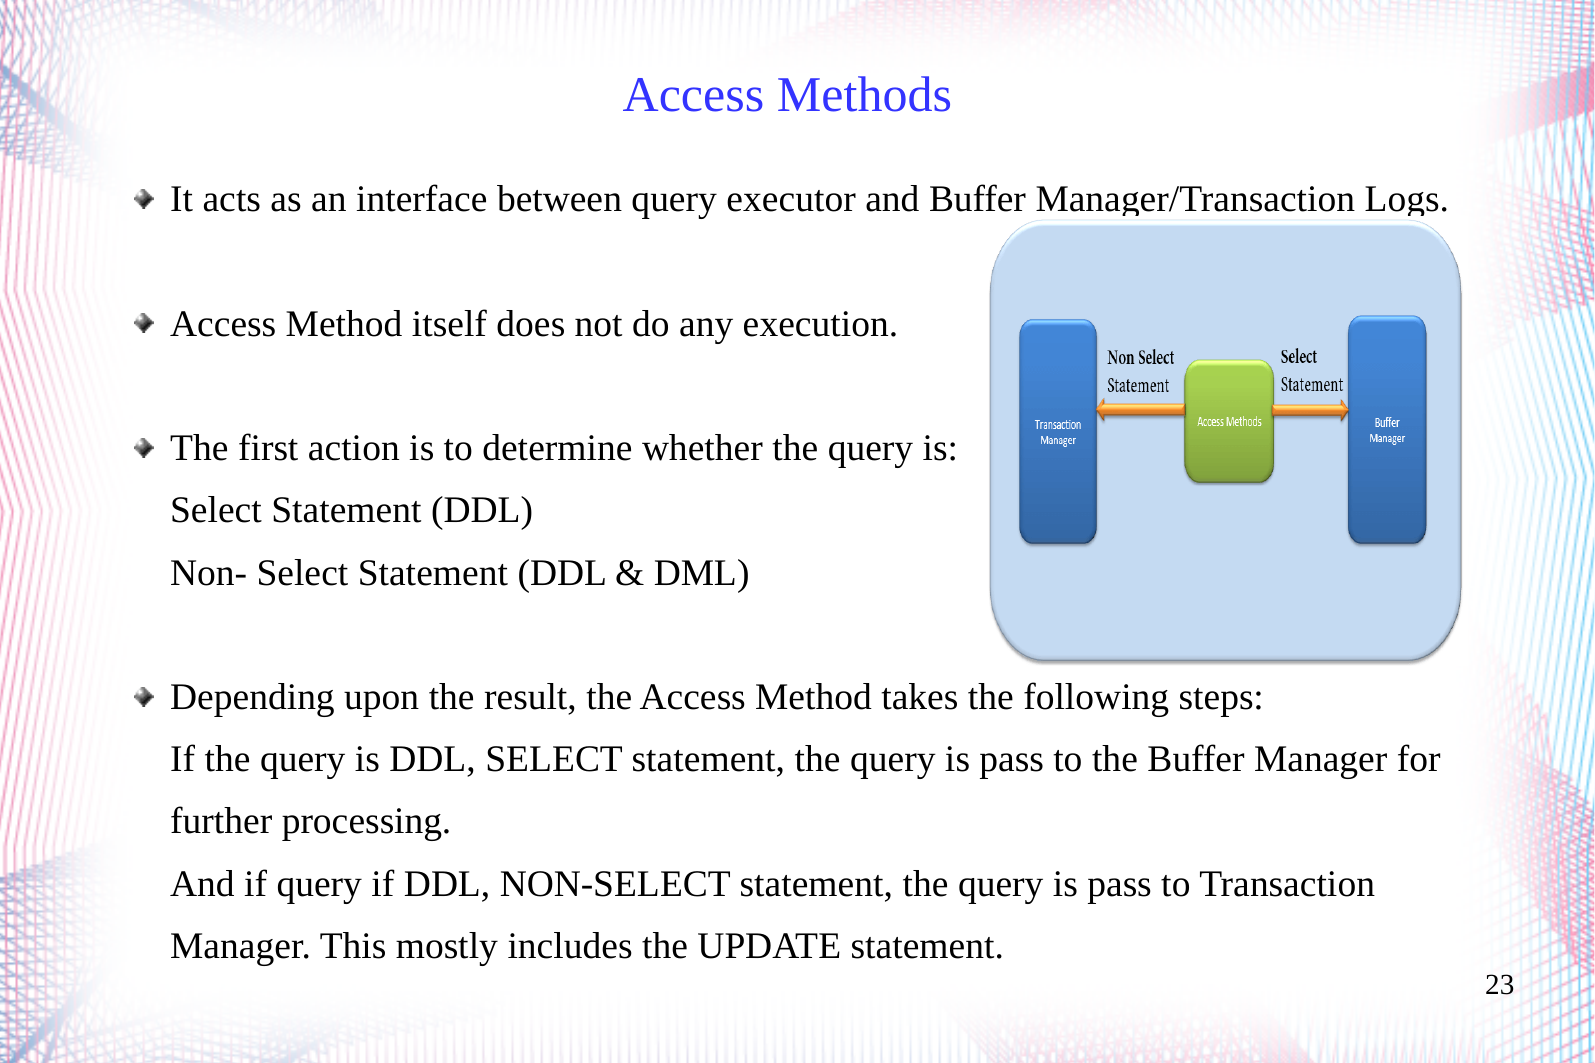

Access Methods
It acts as an interface between query executor and Buffer Manager/Transaction Logs.
Access Method itself does not do any execution.
The first action is to determine whether the query is:
Select Statement (DDL)
Non- Select Statement (DDL & DML)
Depending upon the result, the Access Method takes the following steps:
If the query is DDL, SELECT statement, the query is pass to the Buffer Manager for further processing.
And if query if DDL, NON-SELECT statement, the query is pass to Transaction Manager. This mostly includes the UPDATE statement.
23